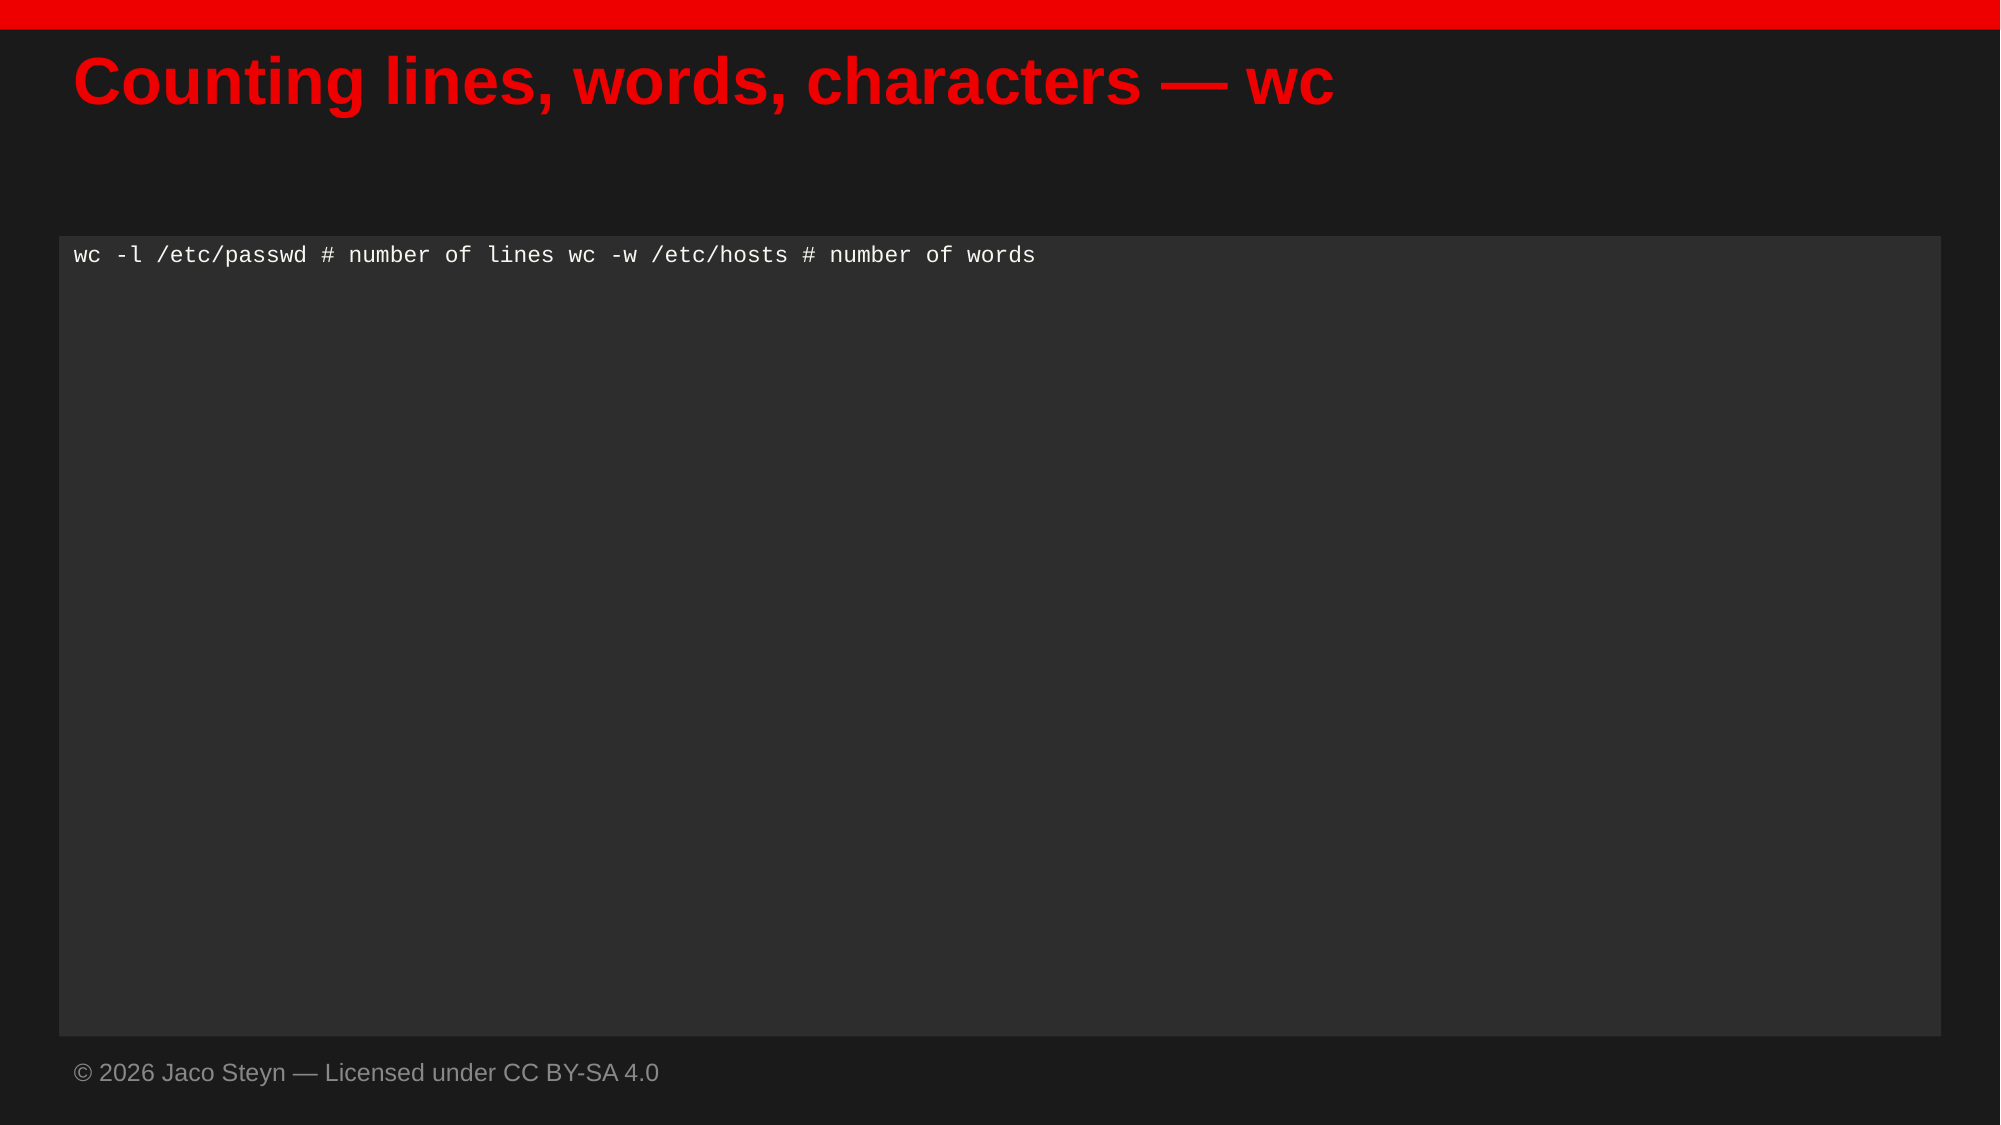

Counting lines, words, characters — wc
wc -l /etc/passwd # number of lines wc -w /etc/hosts # number of words
© 2026 Jaco Steyn — Licensed under CC BY-SA 4.0